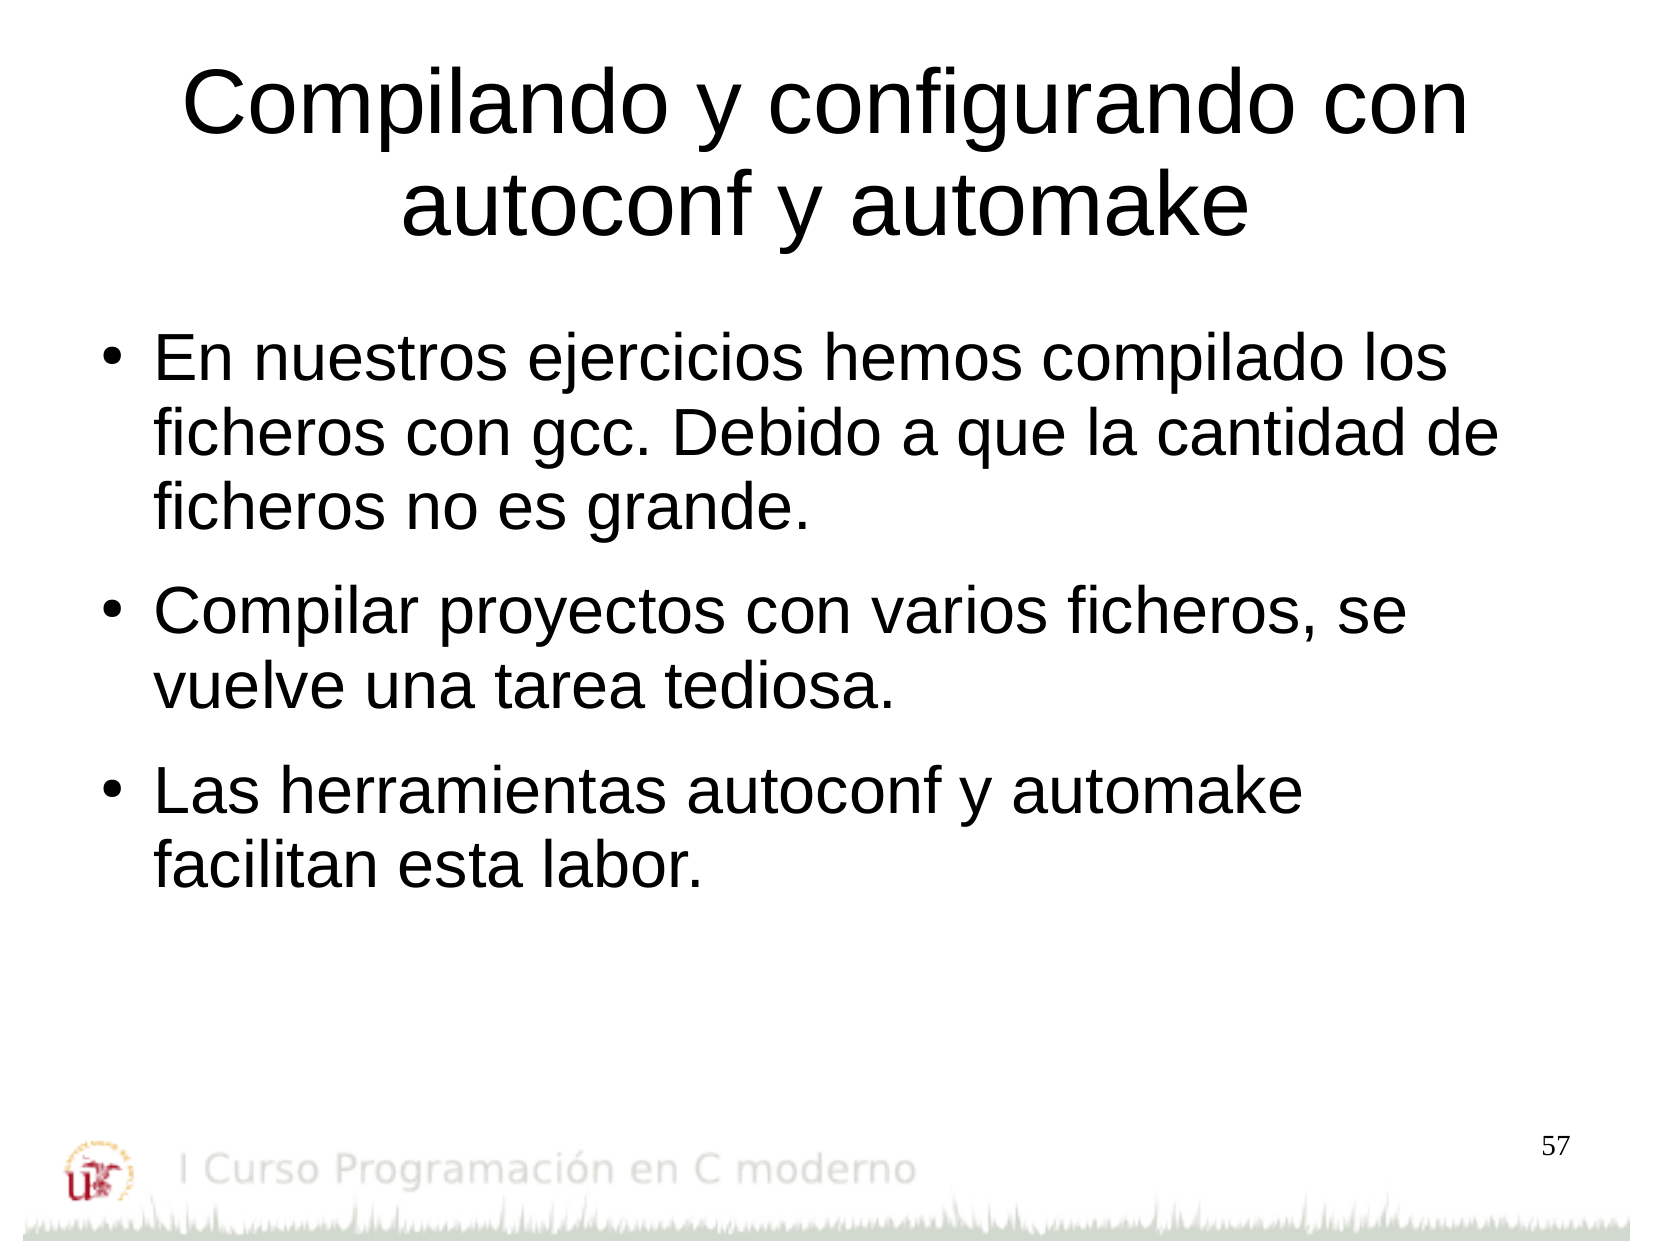

# Compilando y configurando con autoconf y automake
En nuestros ejercicios hemos compilado los ficheros con gcc. Debido a que la cantidad de ficheros no es grande.
Compilar proyectos con varios ficheros, se vuelve una tarea tediosa.
Las herramientas autoconf y automake facilitan esta labor.
57